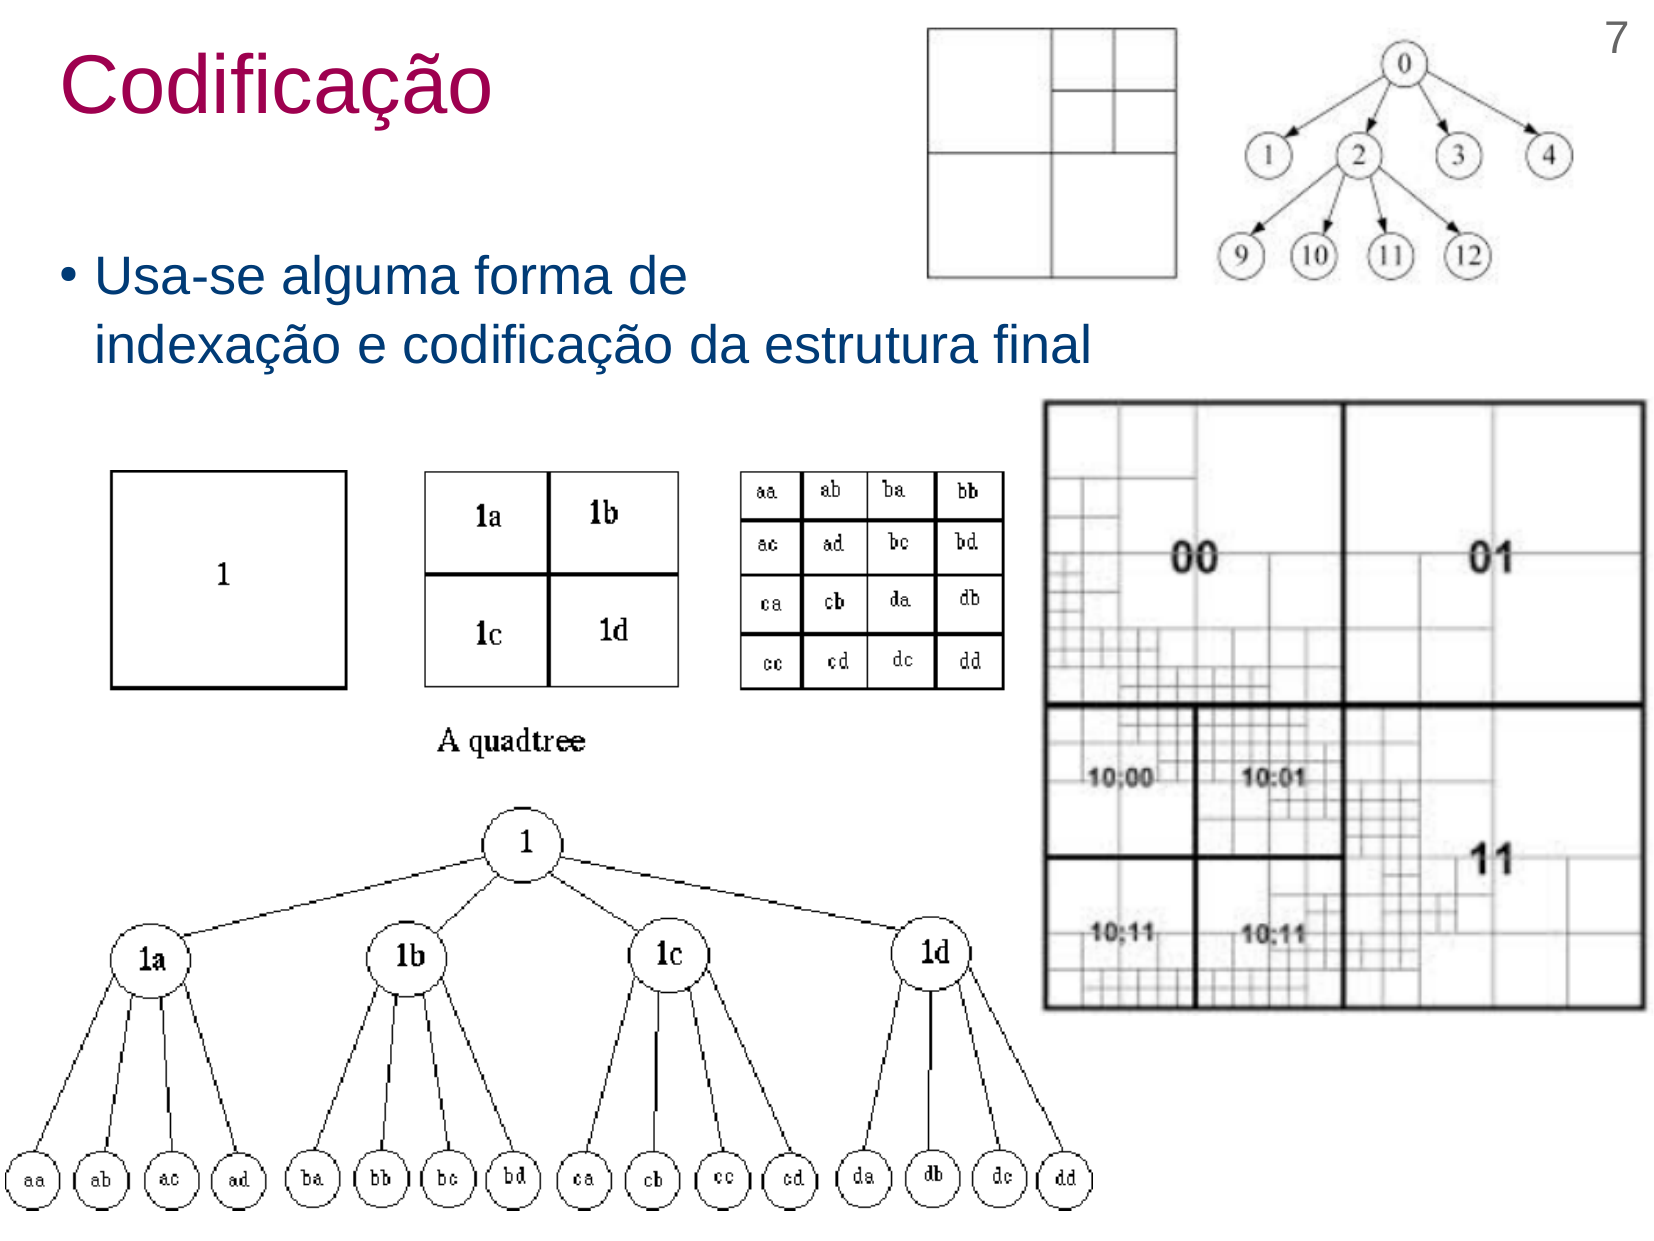

7
# Codificação
Usa-se alguma forma de
indexação e codificação da estrutura final